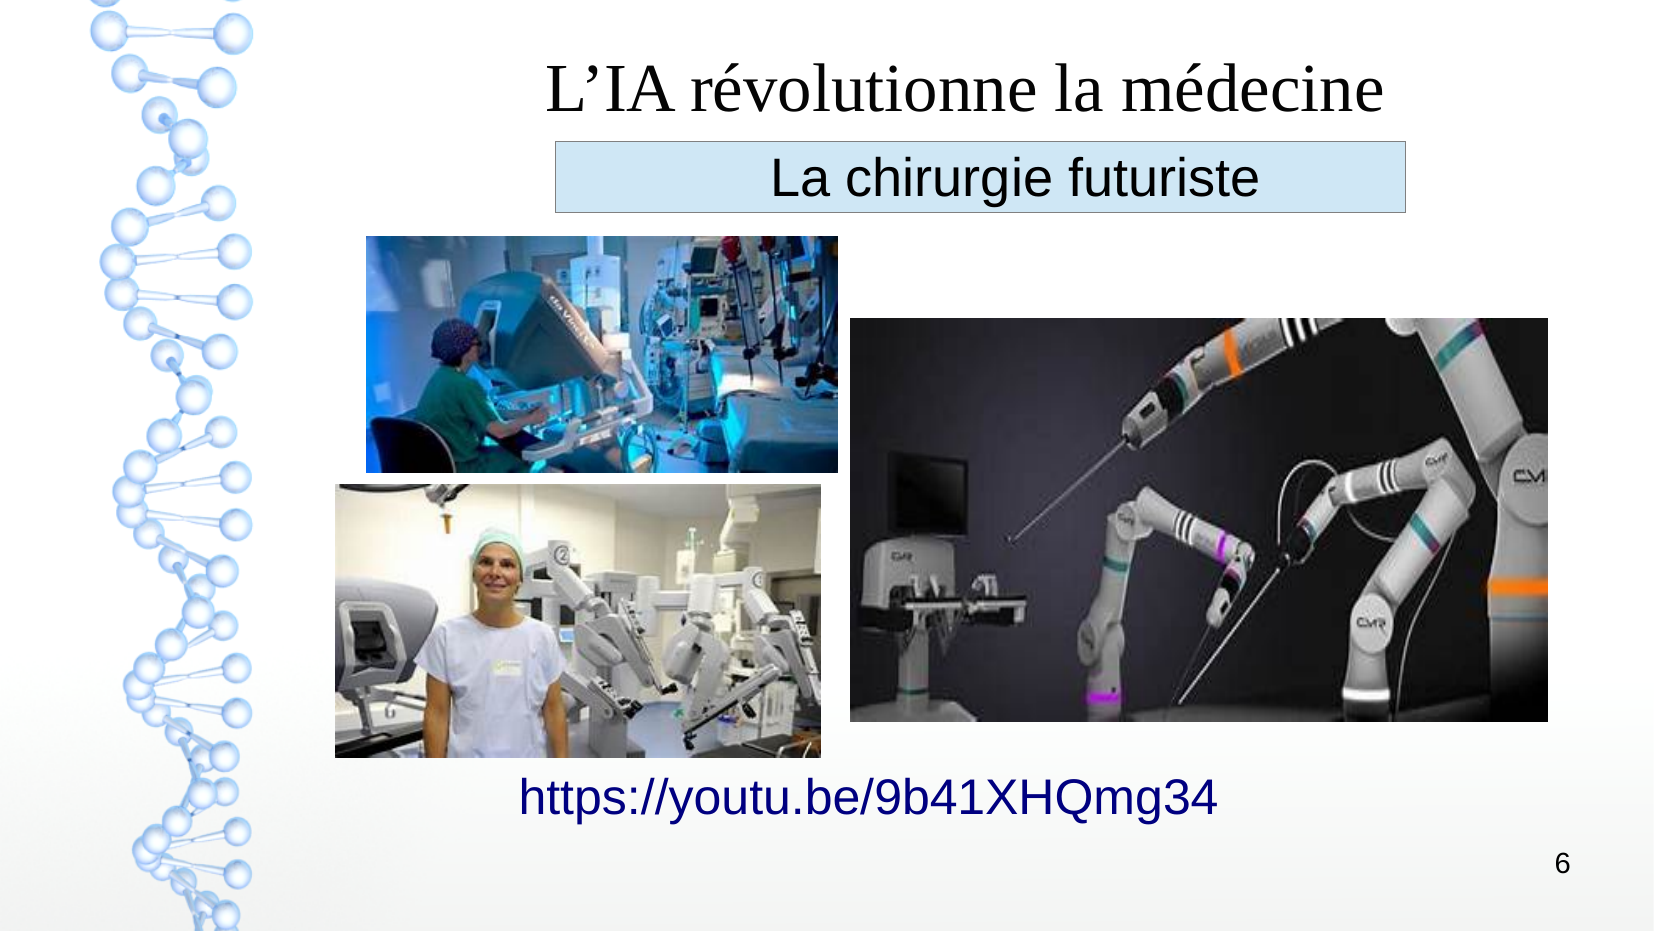

# L’IA révolutionne la médecine
La chirurgie futuriste
 https://youtu.be/9b41XHQmg34
6